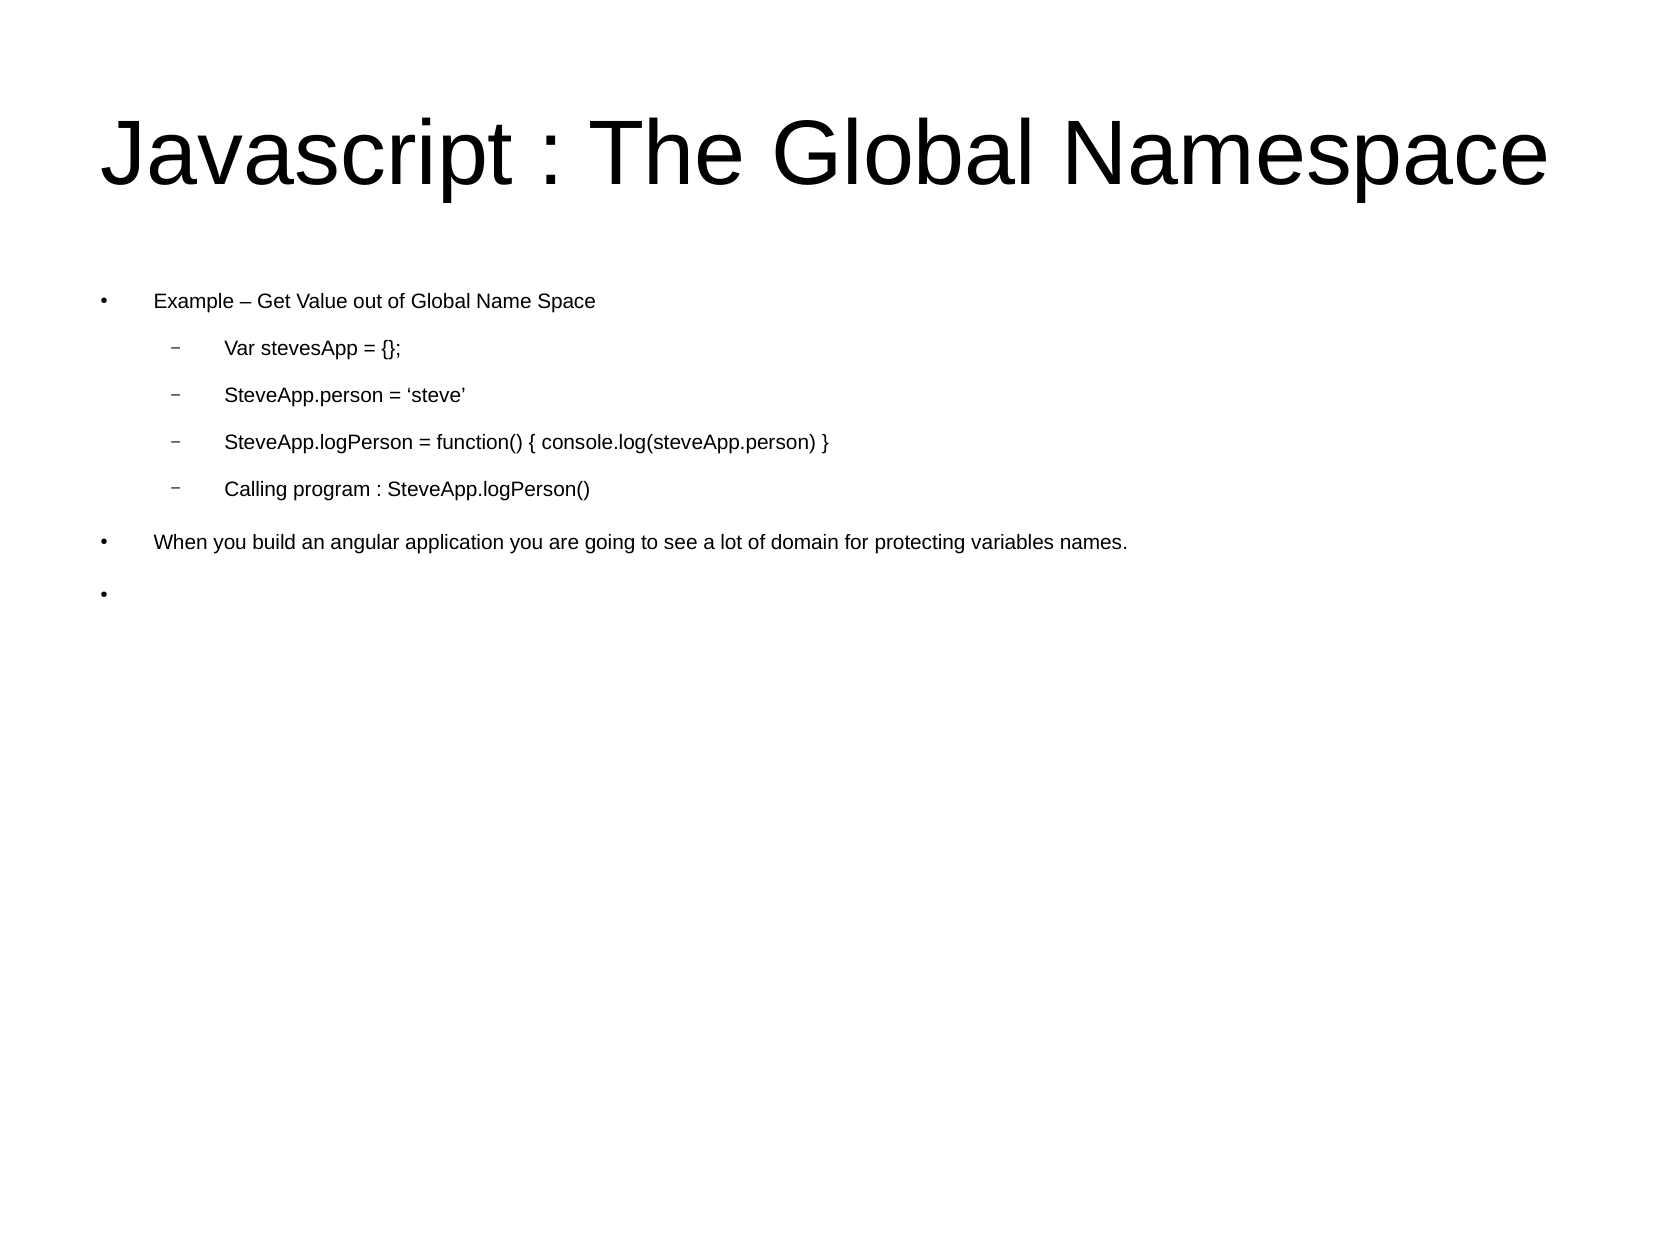

# Javascript : The Global Namespace
Example – Get Value out of Global Name Space
Var stevesApp = {};
SteveApp.person = ‘steve’
SteveApp.logPerson = function() { console.log(steveApp.person) }
Calling program : SteveApp.logPerson()
When you build an angular application you are going to see a lot of domain for protecting variables names.